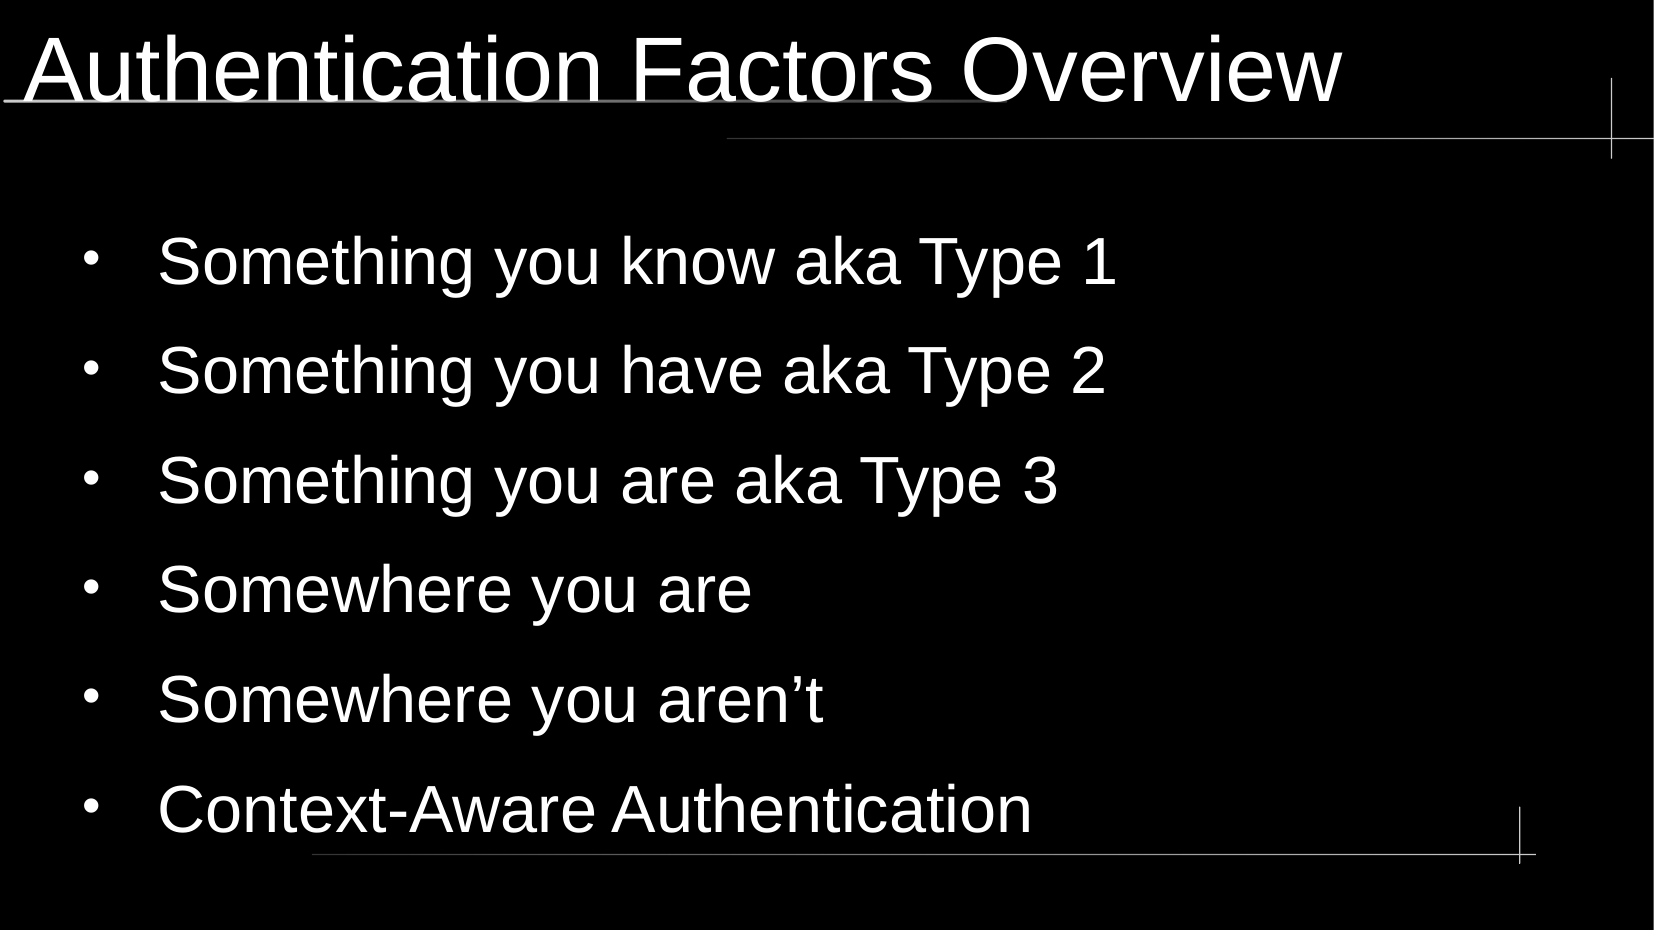

# Authentication Factors Overview
Something you know aka Type 1
Something you have aka Type 2
Something you are aka Type 3
Somewhere you are
Somewhere you aren’t
Context-Aware Authentication